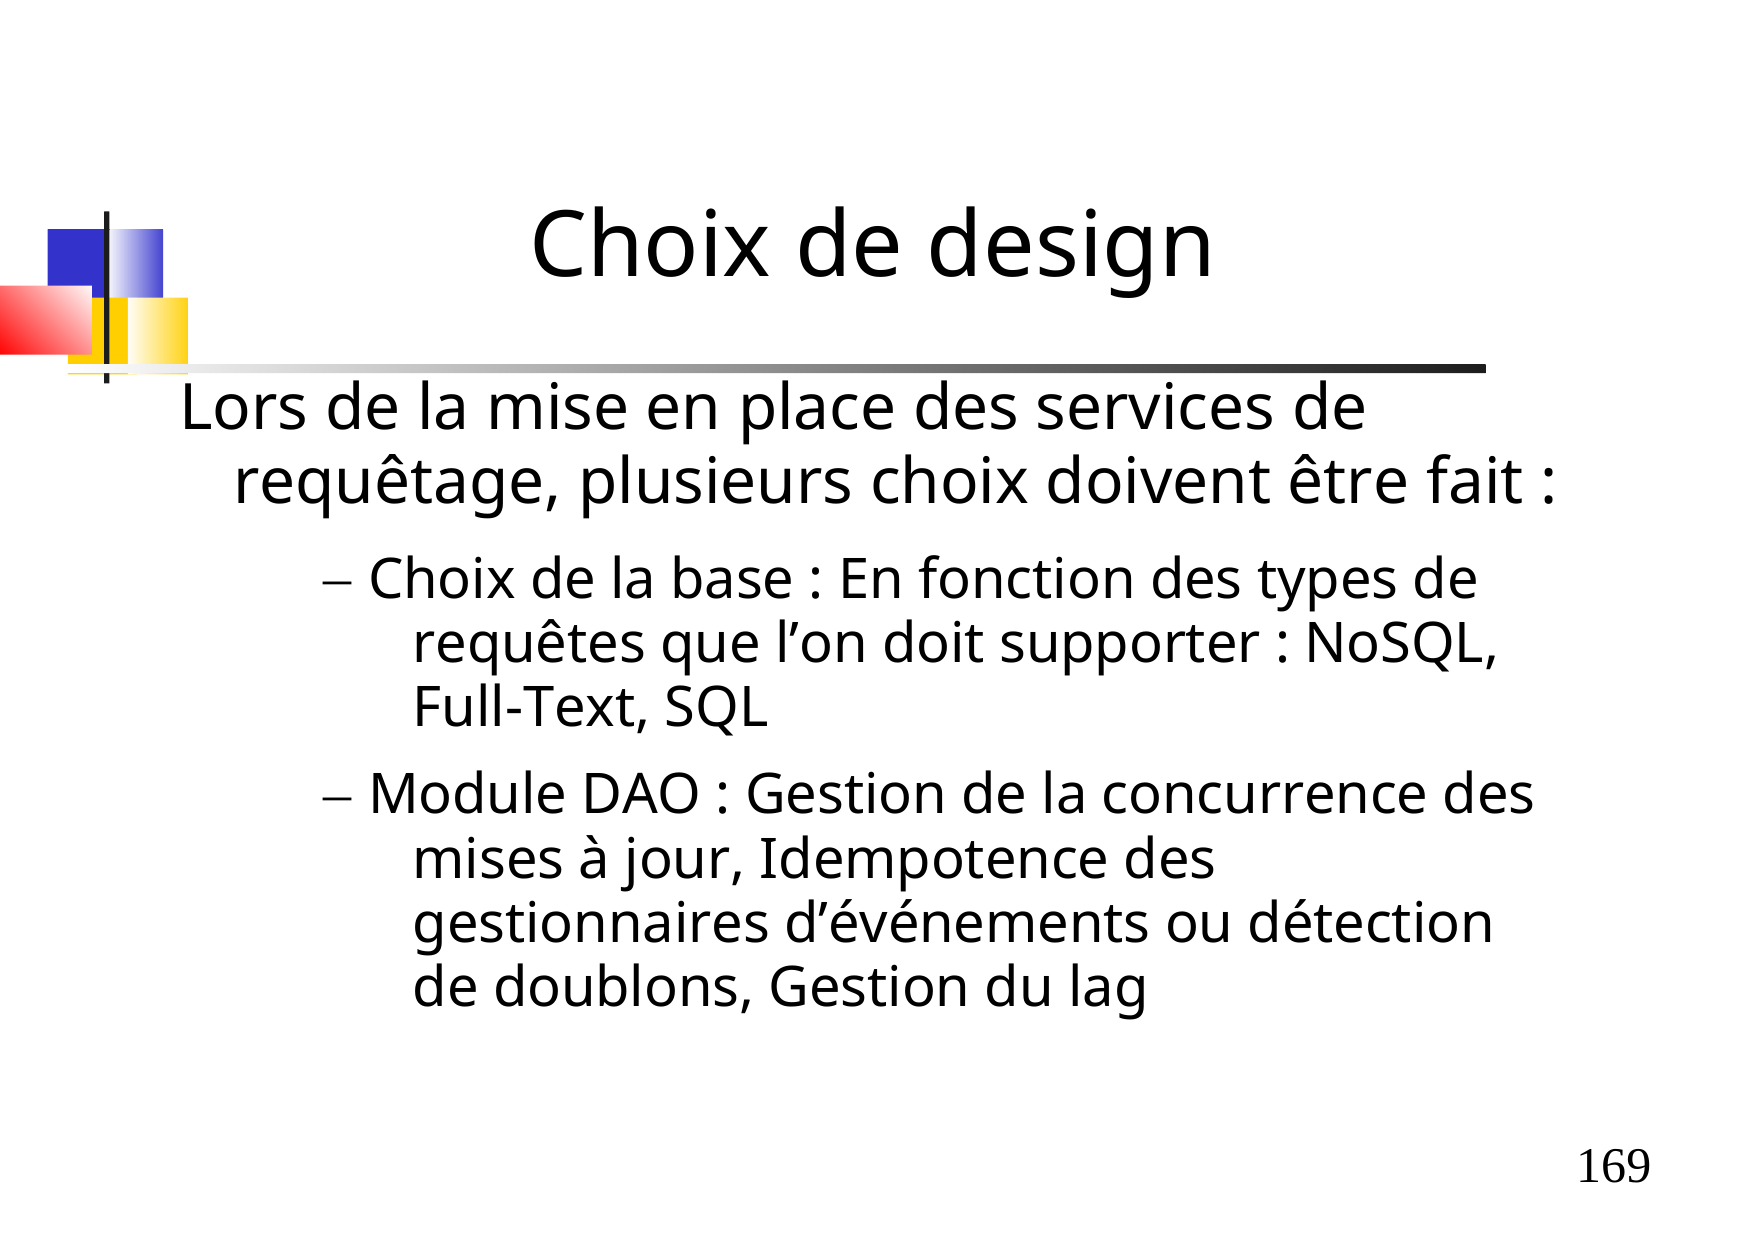

# Choix de design
Lors de la mise en place des services de requêtage, plusieurs choix doivent être fait :
Choix de la base : En fonction des types de requêtes que l’on doit supporter : NoSQL, Full-Text, SQL
Module DAO : Gestion de la concurrence des mises à jour, Idempotence des gestionnaires d’événements ou détection de doublons, Gestion du lag